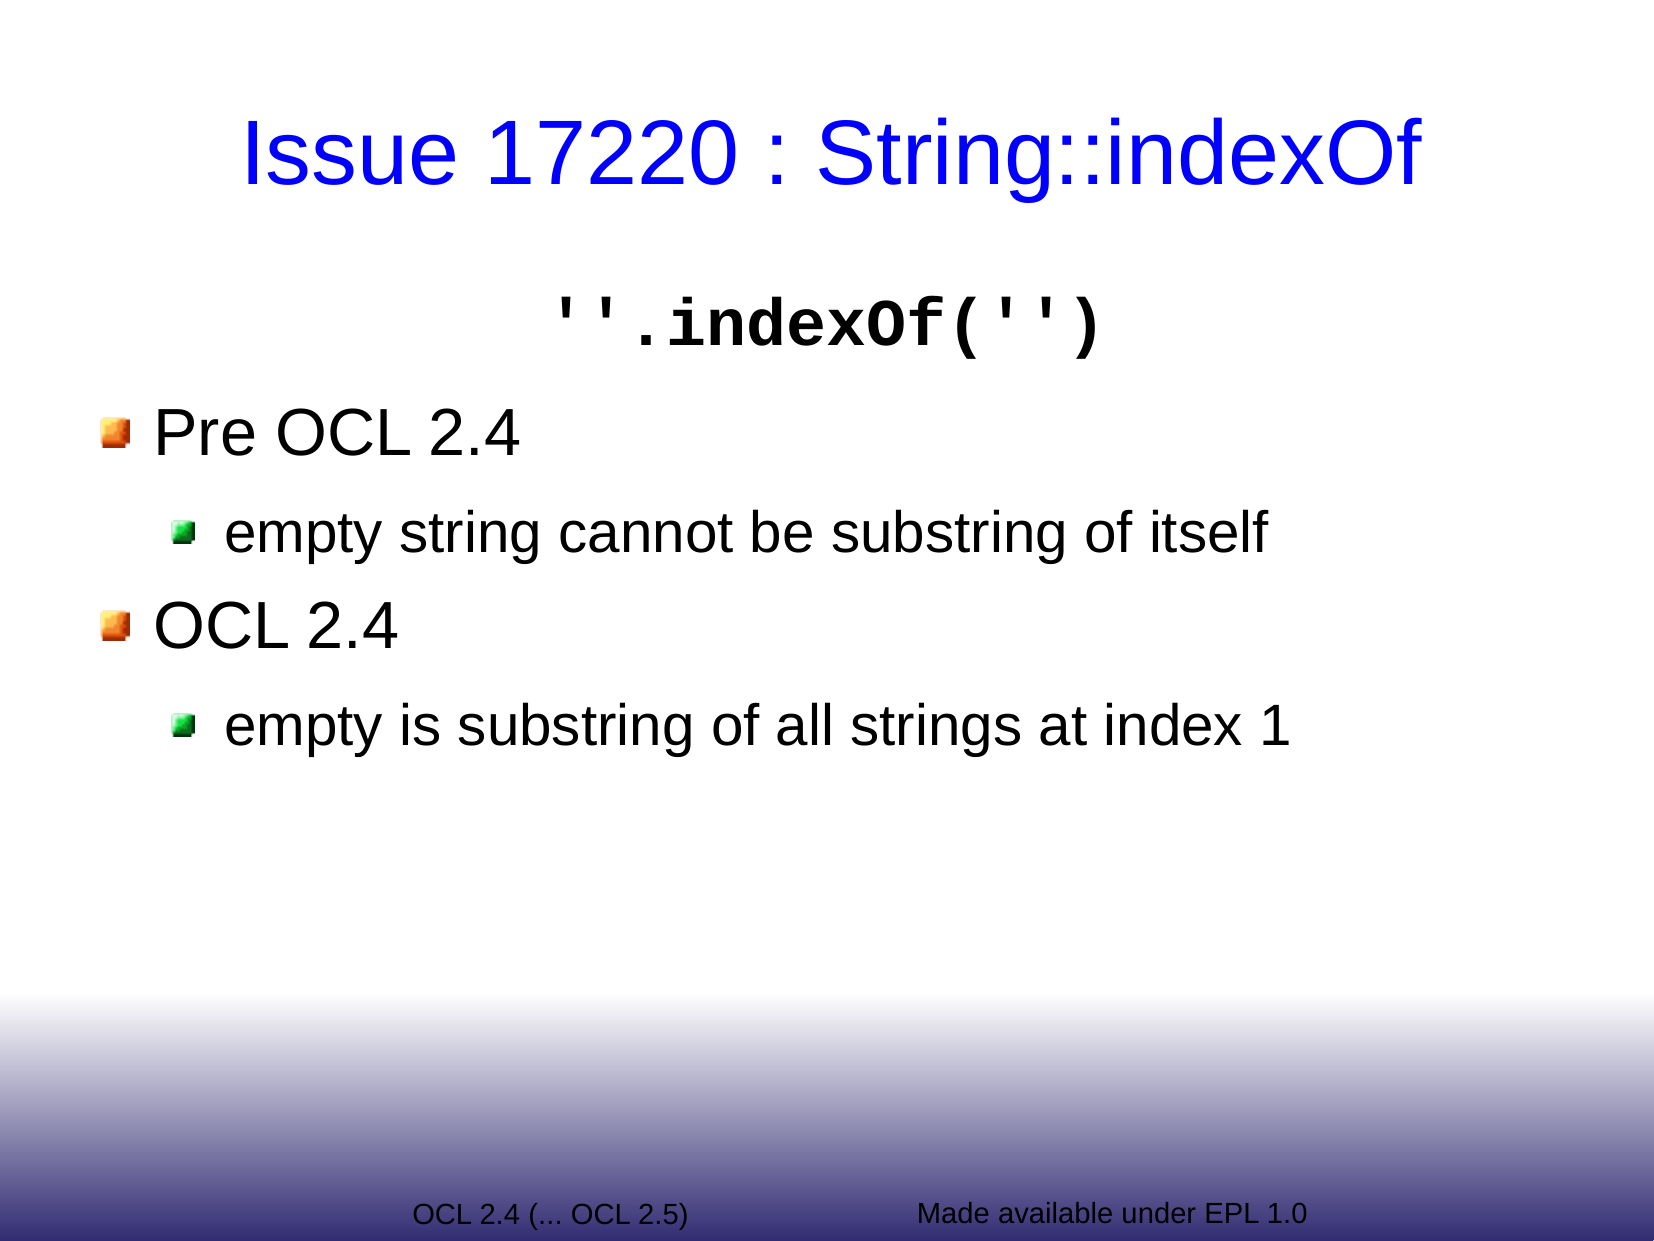

# Issue 17220 : String::indexOf
''.indexOf('')
Pre OCL 2.4
empty string cannot be substring of itself
OCL 2.4
empty is substring of all strings at index 1
OCL 2.4 (... OCL 2.5)